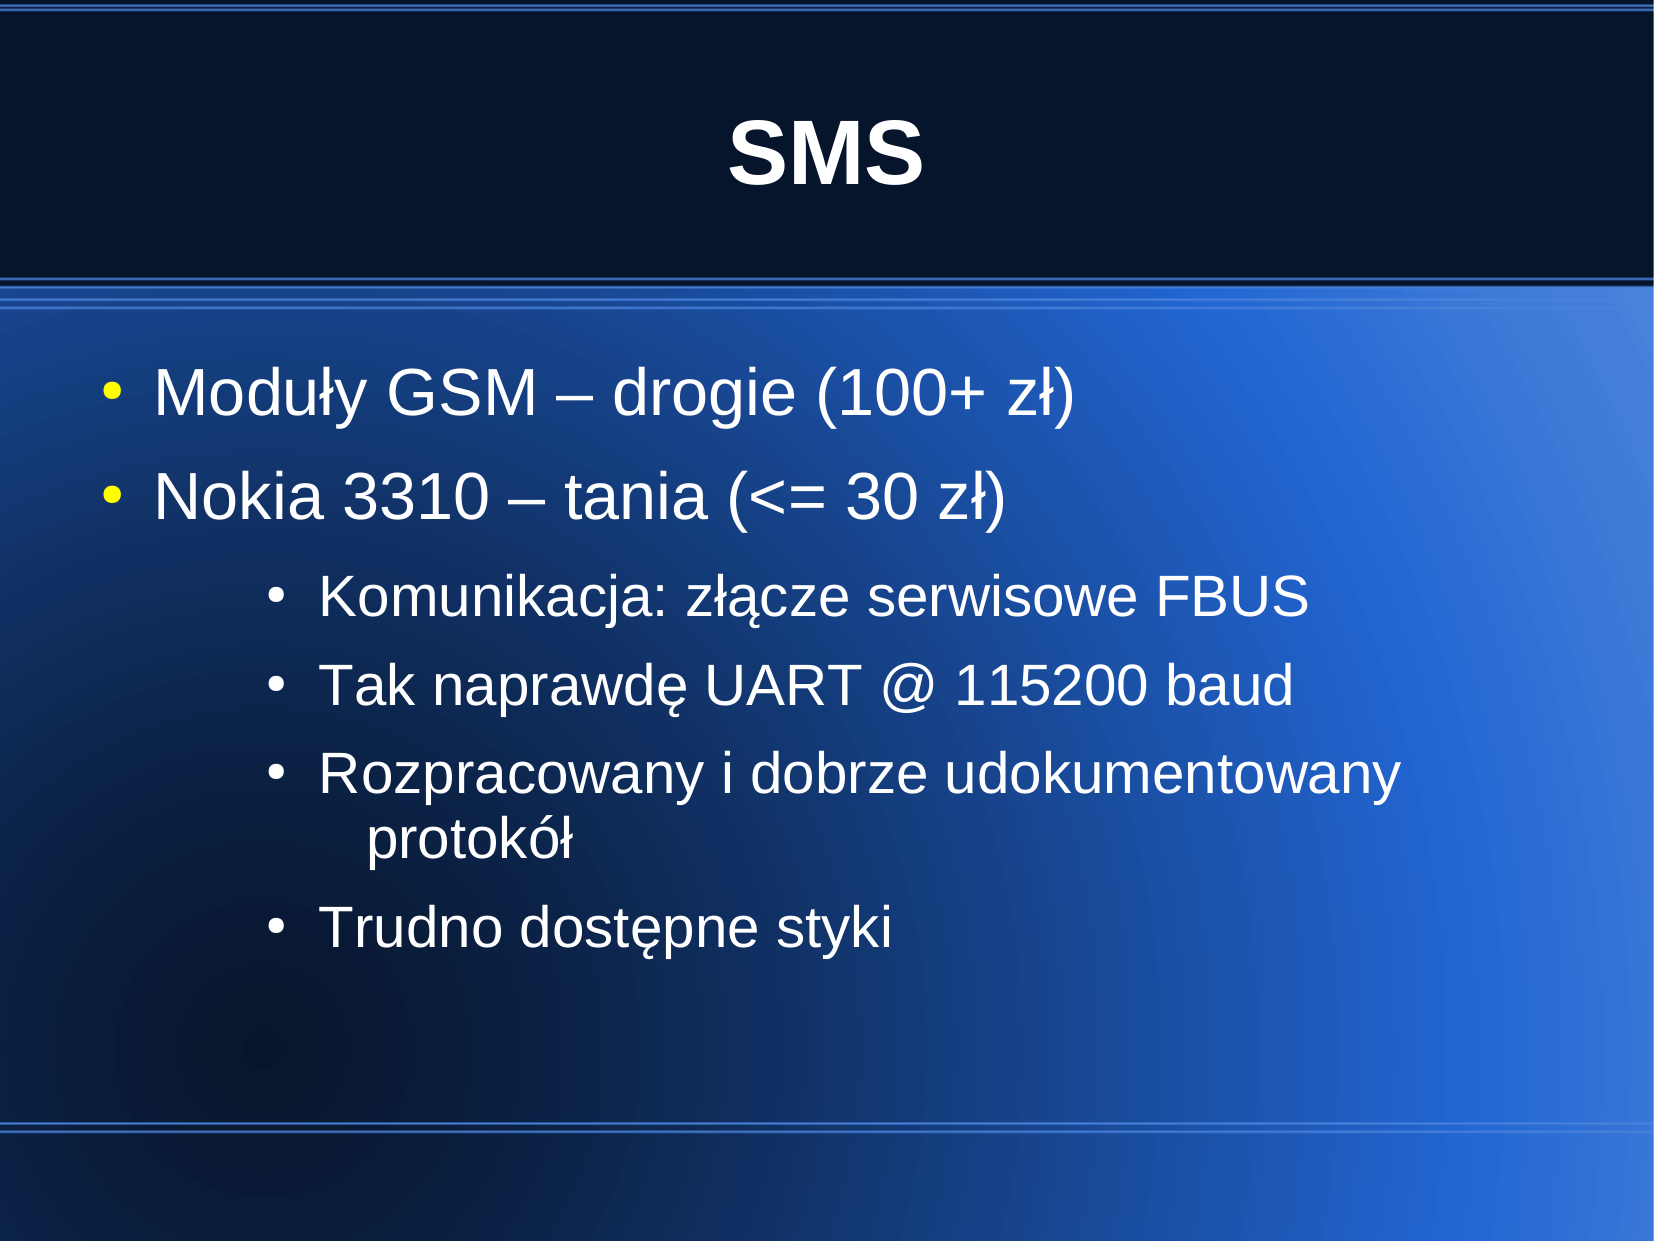

# SMS
Moduły GSM – drogie (100+ zł)
Nokia 3310 – tania (<= 30 zł)
Komunikacja: złącze serwisowe FBUS
Tak naprawdę UART @ 115200 baud
Rozpracowany i dobrze udokumentowany protokół
Trudno dostępne styki